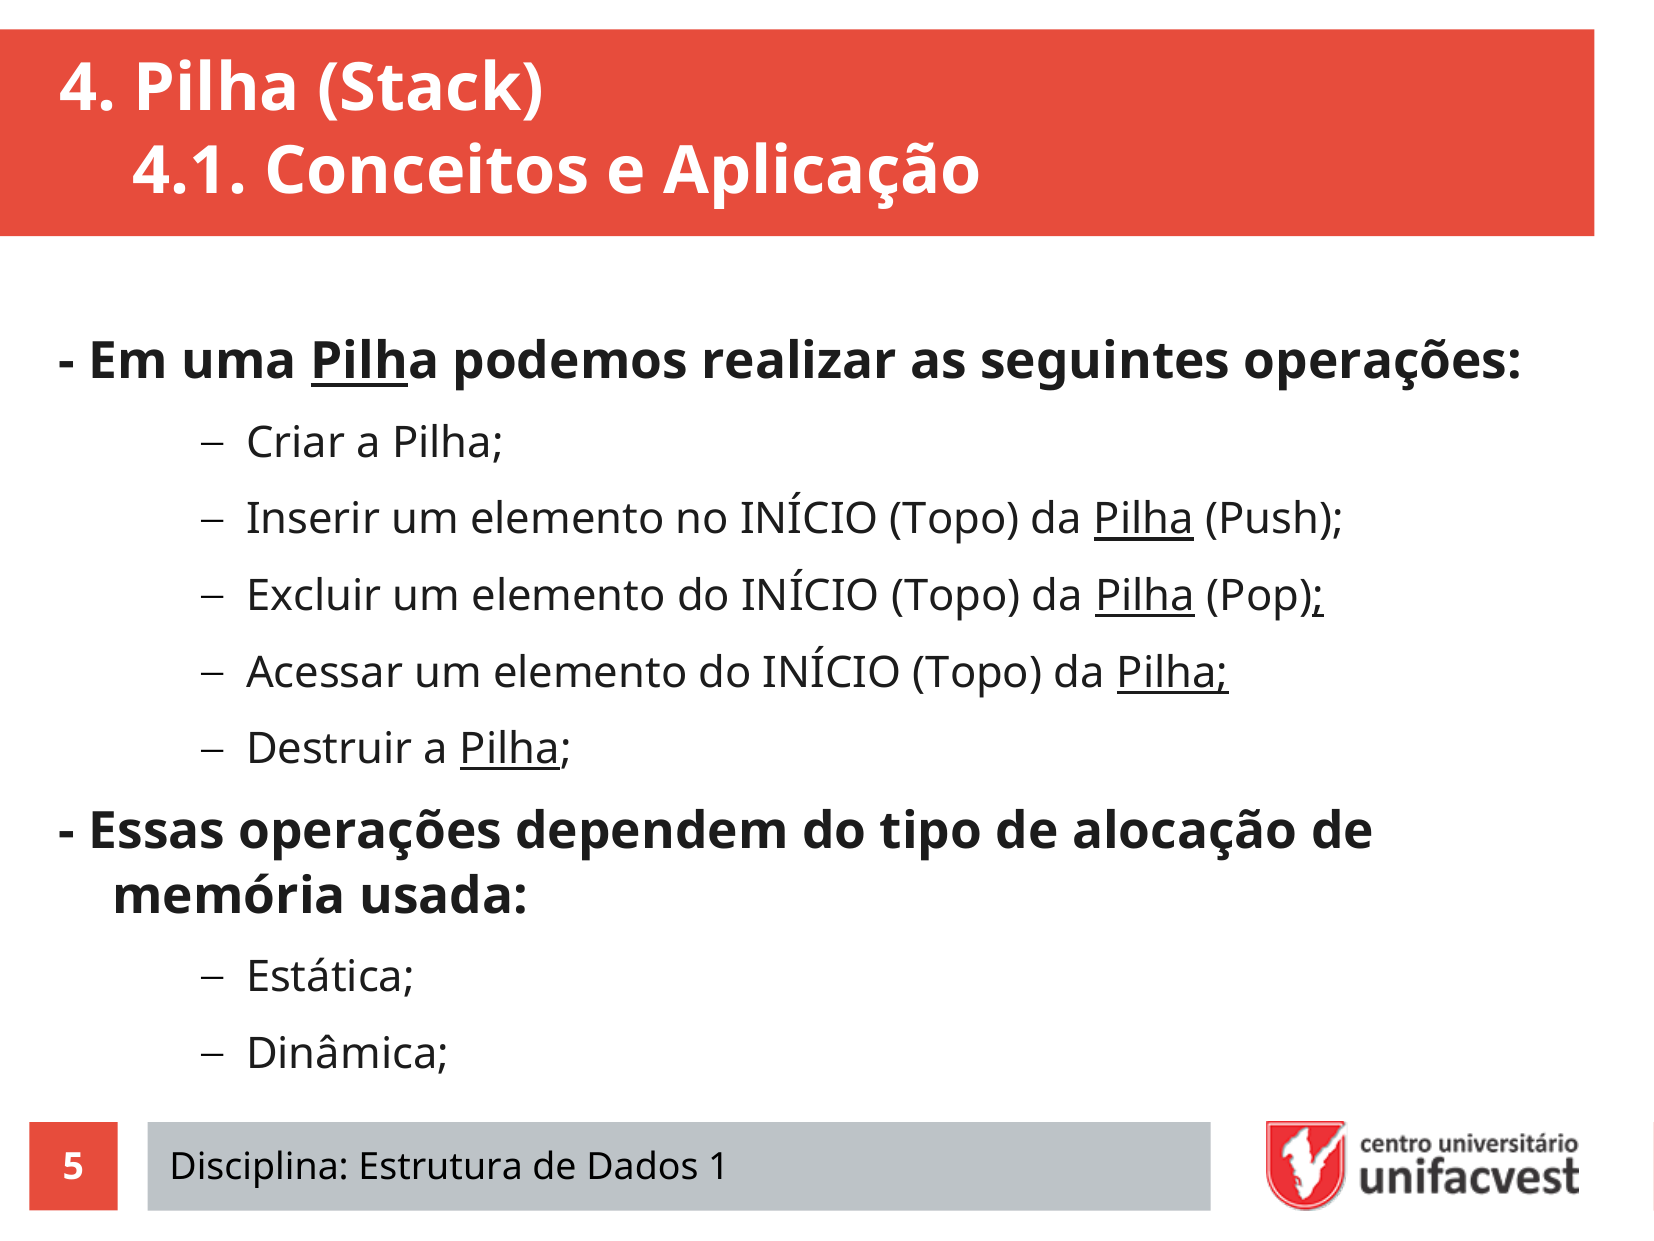

# 4. Pilha (Stack) 4.1. Conceitos e Aplicação
- Em uma Pilha podemos realizar as seguintes operações:
Criar a Pilha;
Inserir um elemento no INÍCIO (Topo) da Pilha (Push);
Excluir um elemento do INÍCIO (Topo) da Pilha (Pop);
Acessar um elemento do INÍCIO (Topo) da Pilha;
Destruir a Pilha;
- Essas operações dependem do tipo de alocação de memória usada:
Estática;
Dinâmica;
5
Disciplina: Estrutura de Dados 1